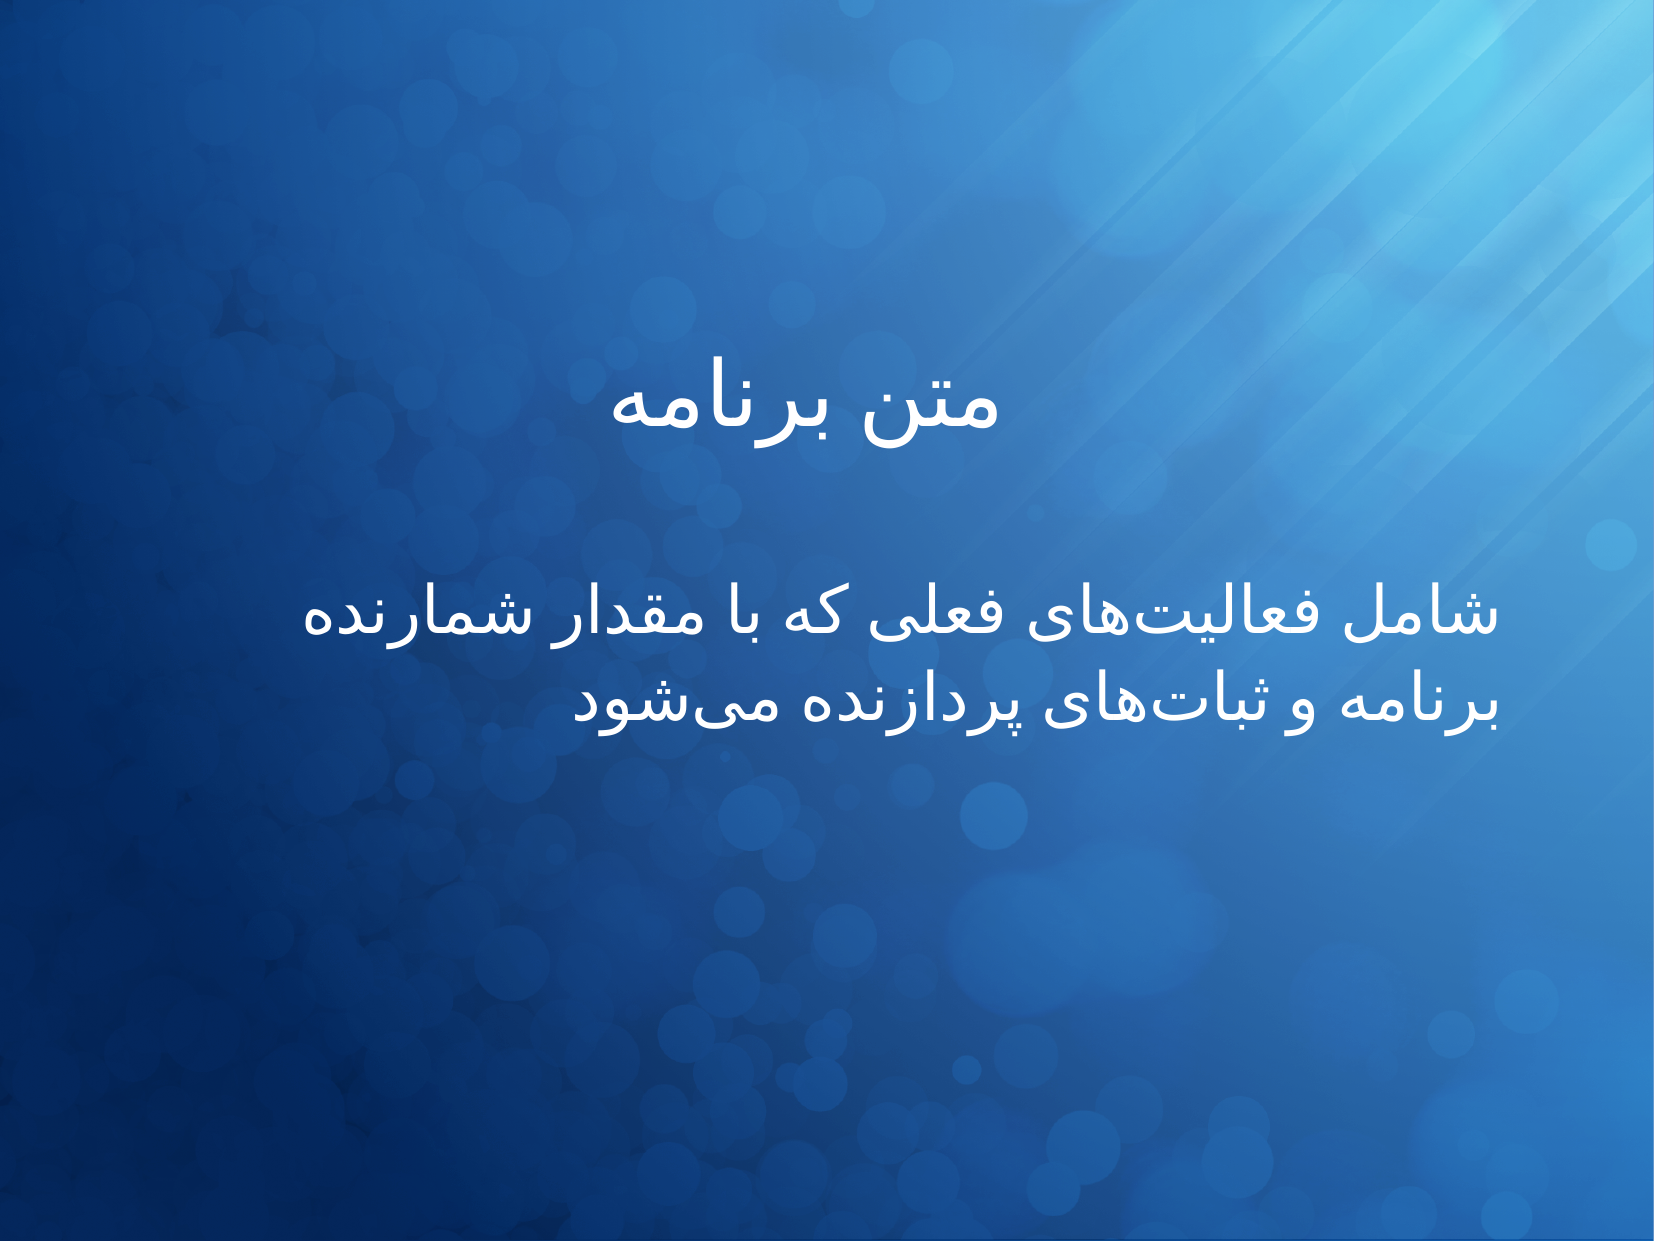

# متن برنامه
شامل فعالیت‌های فعلی که با مقدار شمارنده برنامه و ثبات‌های پردازنده می‌شود